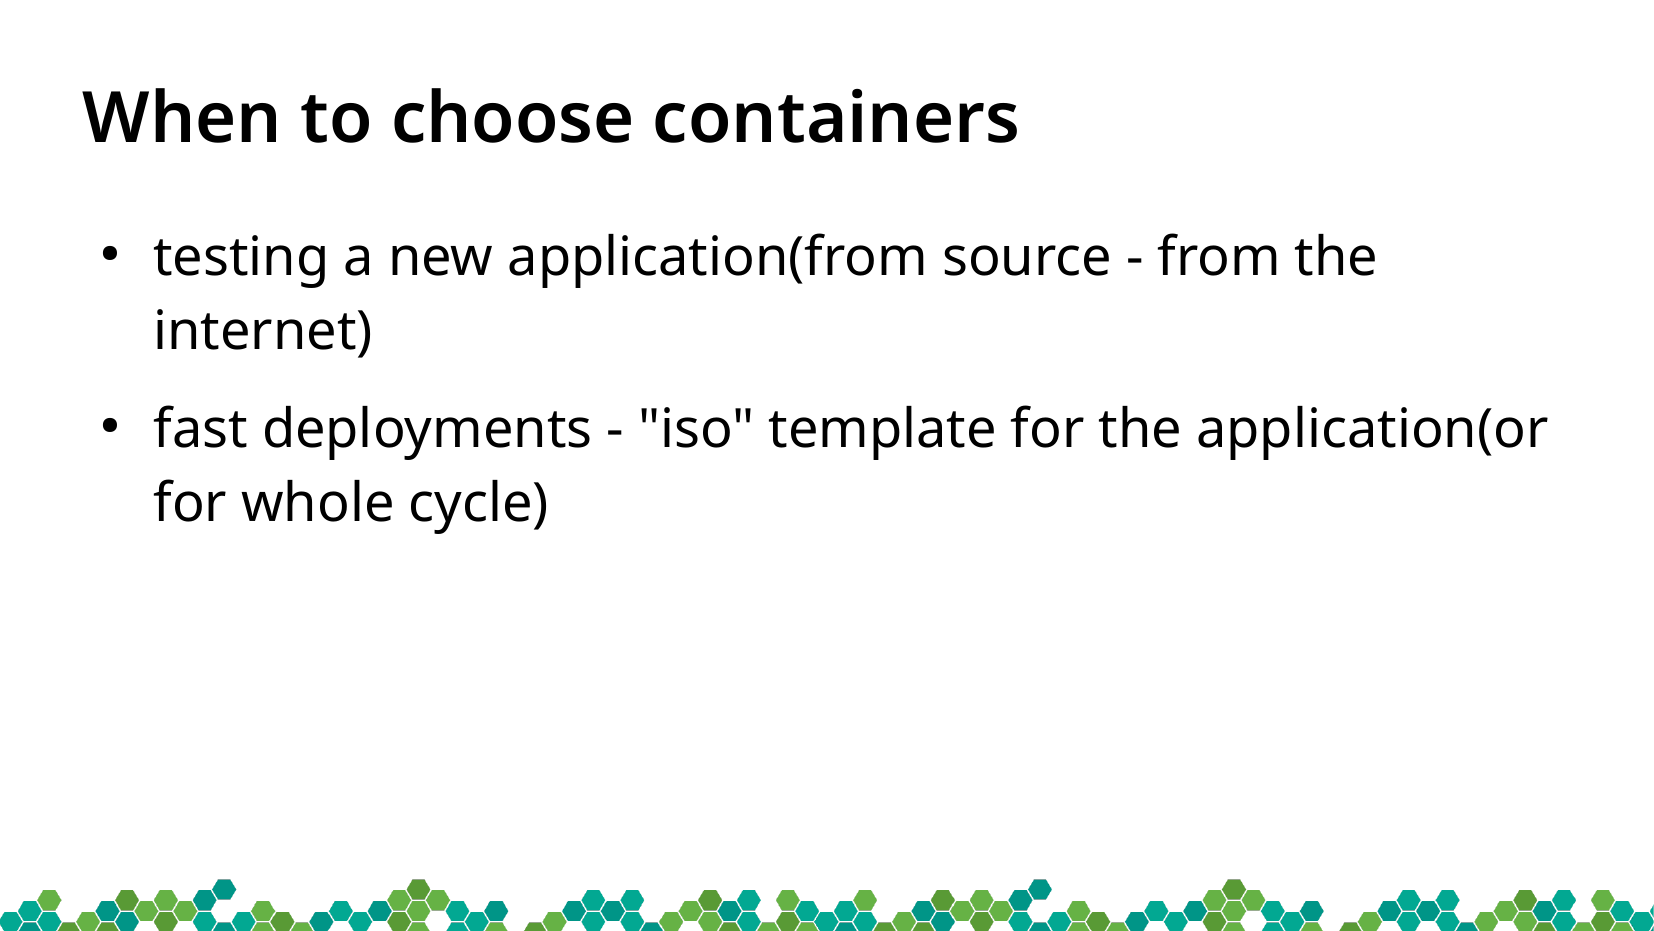

# When to choose containers
testing a new application(from source - from the internet)
fast deployments - "iso" template for the application(or for whole cycle)